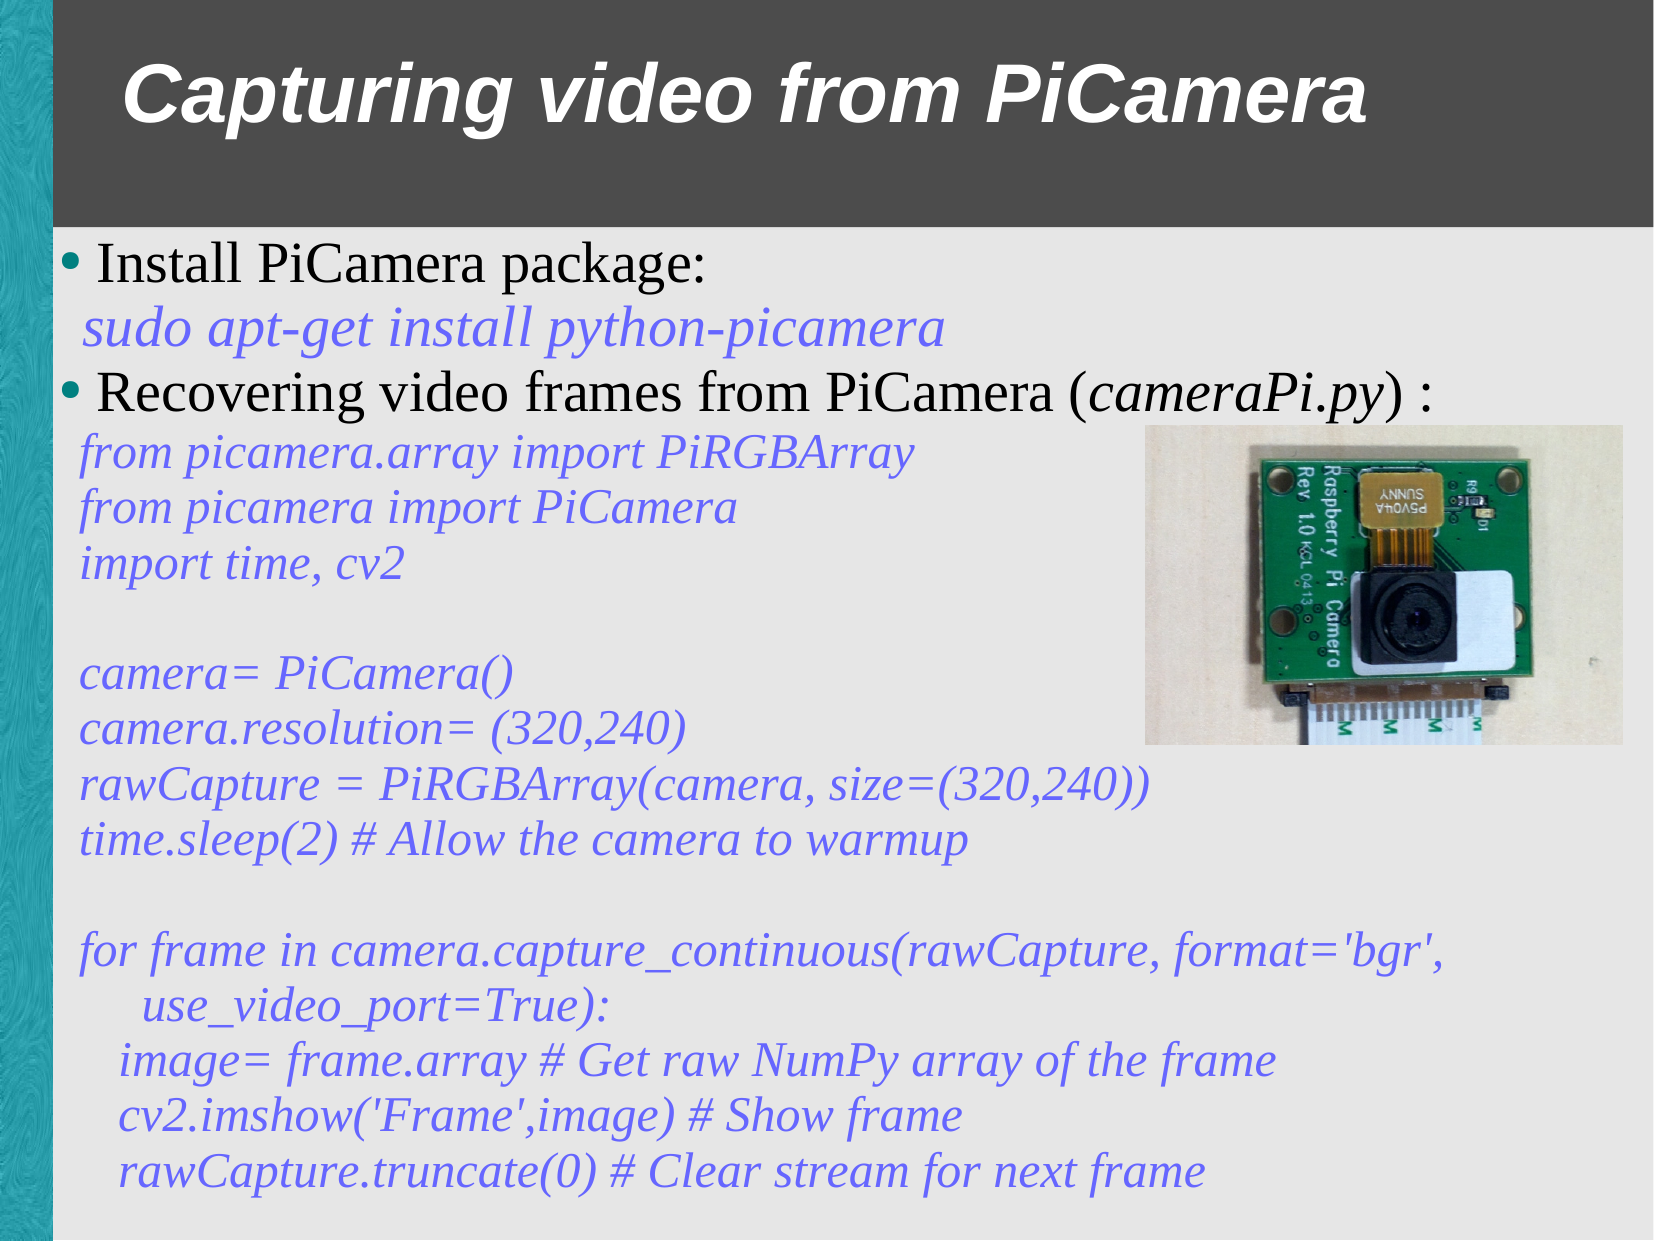

# Capturing video from PiCamera
 Install PiCamera package:
sudo apt-get install python-picamera
 Recovering video frames from PiCamera (cameraPi.py) :
from picamera.array import PiRGBArray
from picamera import PiCamera
import time, cv2
camera= PiCamera()
camera.resolution= (320,240)
rawCapture = PiRGBArray(camera, size=(320,240))
time.sleep(2) # Allow the camera to warmup
for frame in camera.capture_continuous(rawCapture, format='bgr', use_video_port=True):
image= frame.array # Get raw NumPy array of the frame
cv2.imshow('Frame',image) # Show frame
rawCapture.truncate(0) # Clear stream for next frame